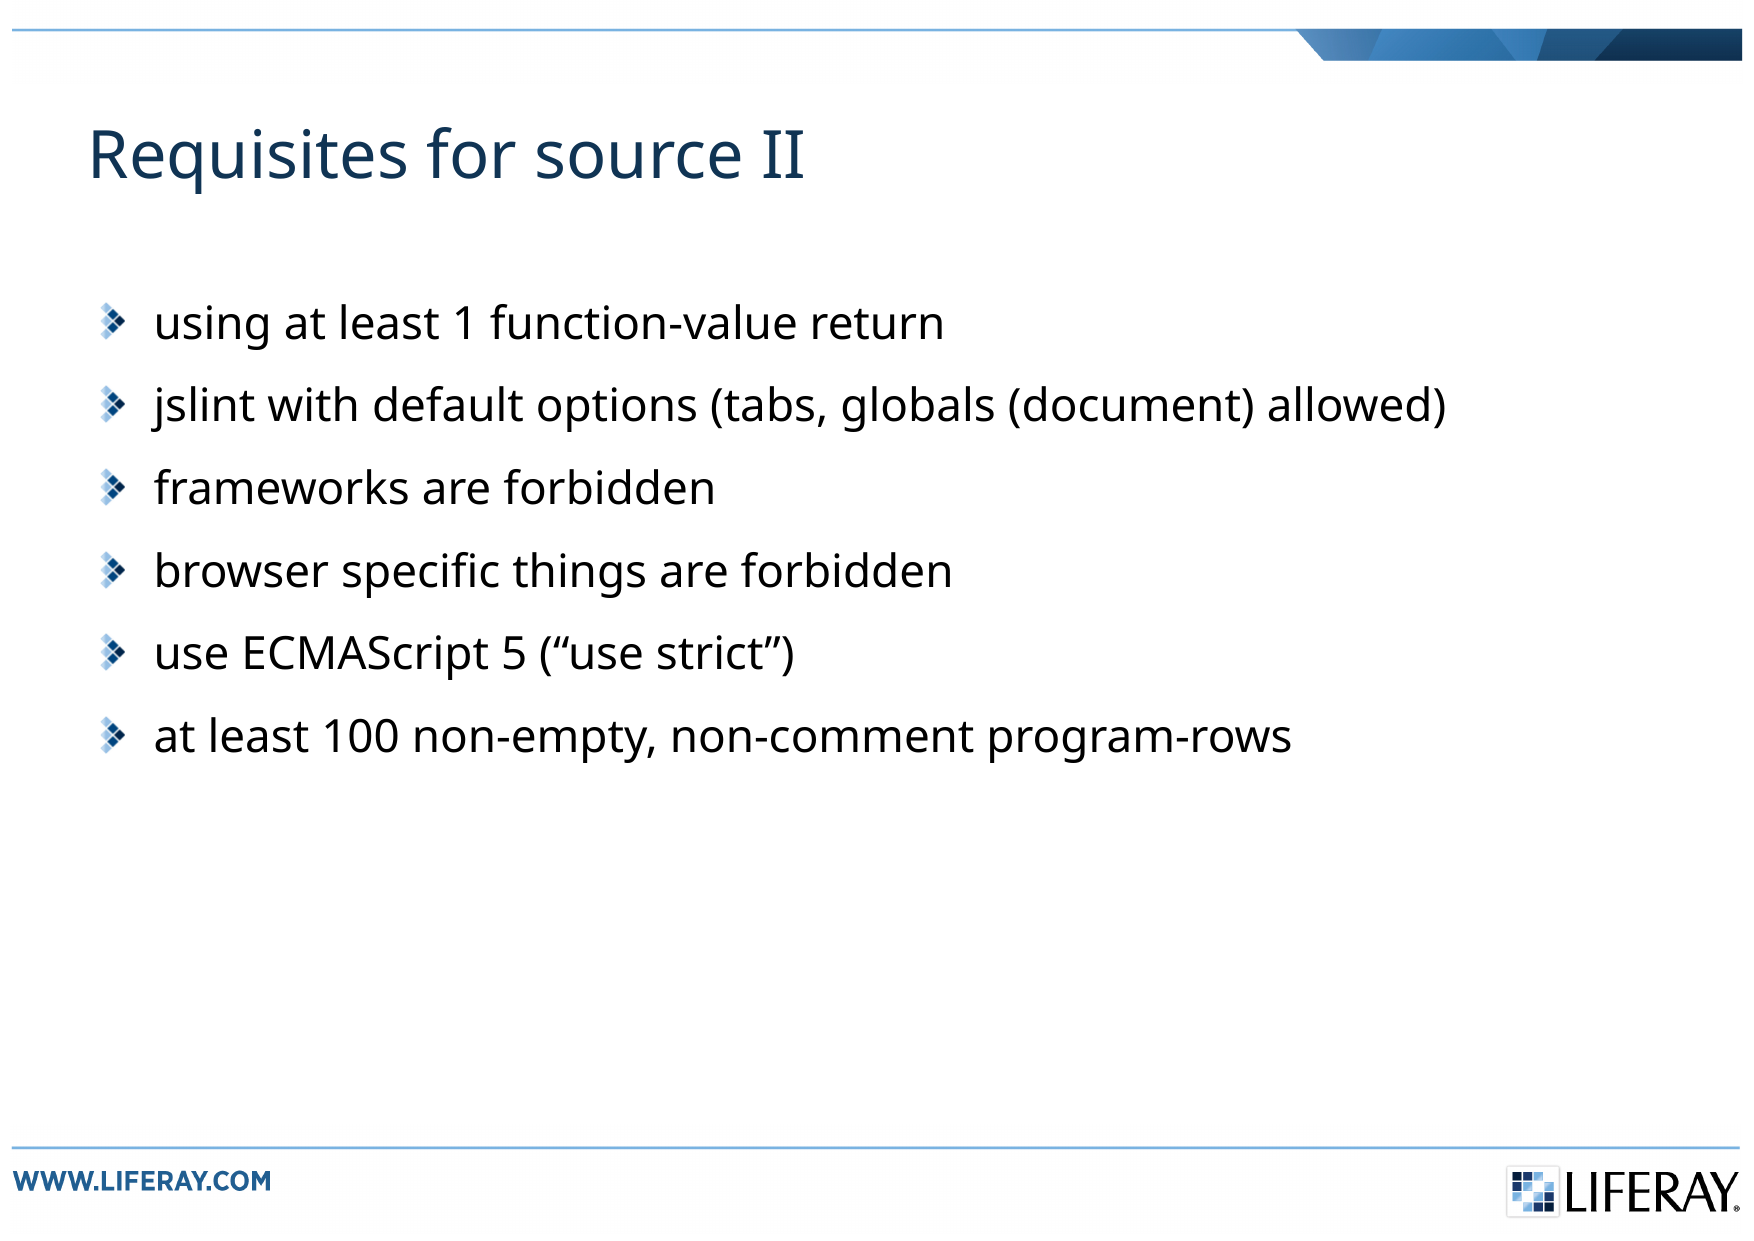

# Requisites for source II
using at least 1 function-value return
jslint with default options (tabs, globals (document) allowed)
frameworks are forbidden
browser specific things are forbidden
use ECMAScript 5 (“use strict”)
at least 100 non-empty, non-comment program-rows